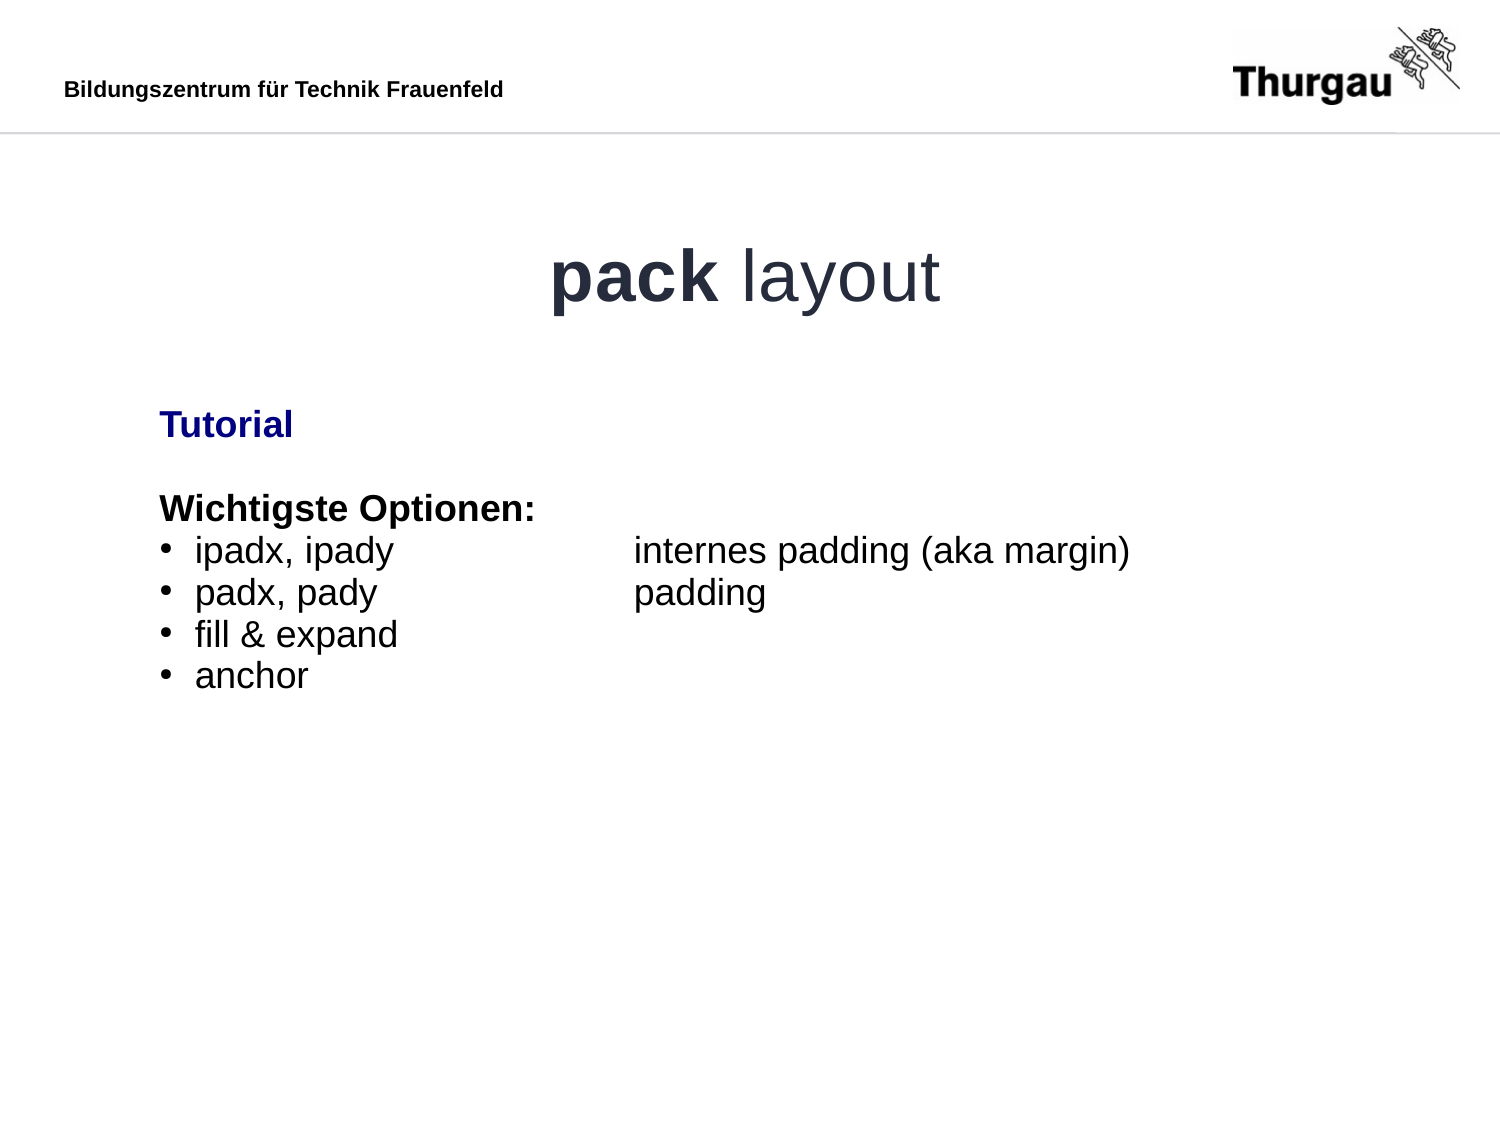

Bildungszentrum für Technik Frauenfeld
pack layout
Tutorial
Wichtigste Optionen:
ipadx, ipady	internes padding (aka margin)
padx, pady	padding
fill & expand
anchor